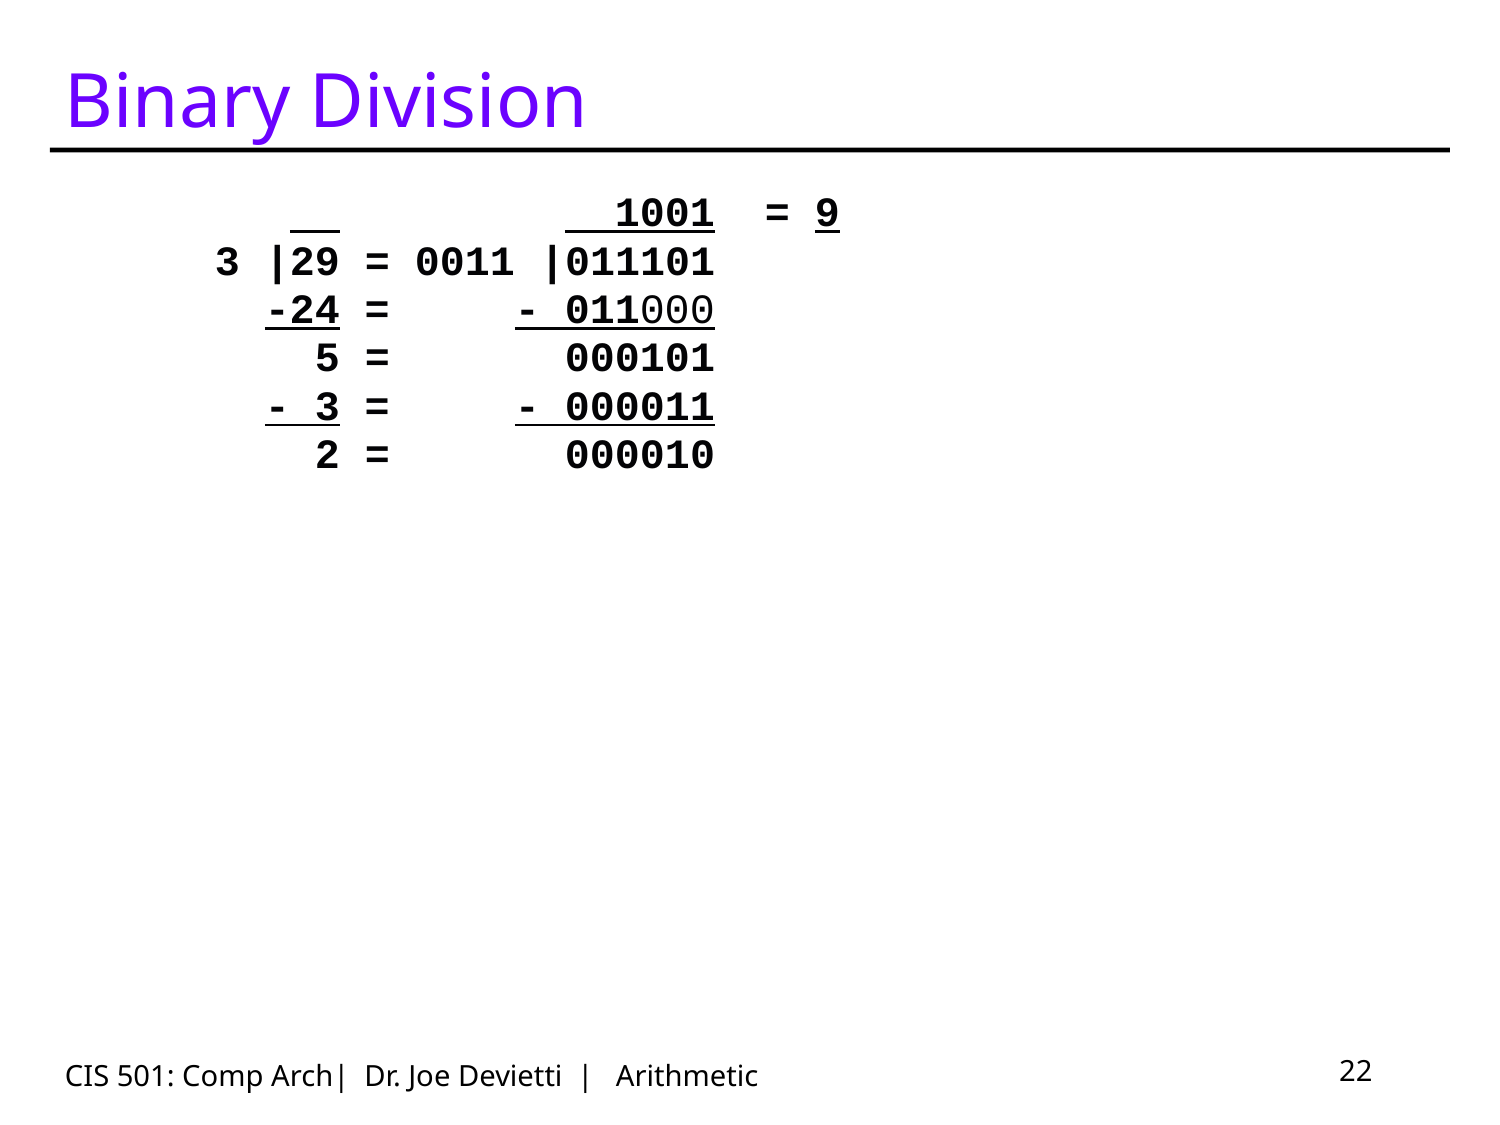

Binary Division
 1001 = 9
3 |29 = 0011 |011101
 -24 = - 011000
 5 = 000101
 - 3 = - 000011
 2 = 000010
CIS 501: Comp Arch| Dr. Joe Devietti | Arithmetic